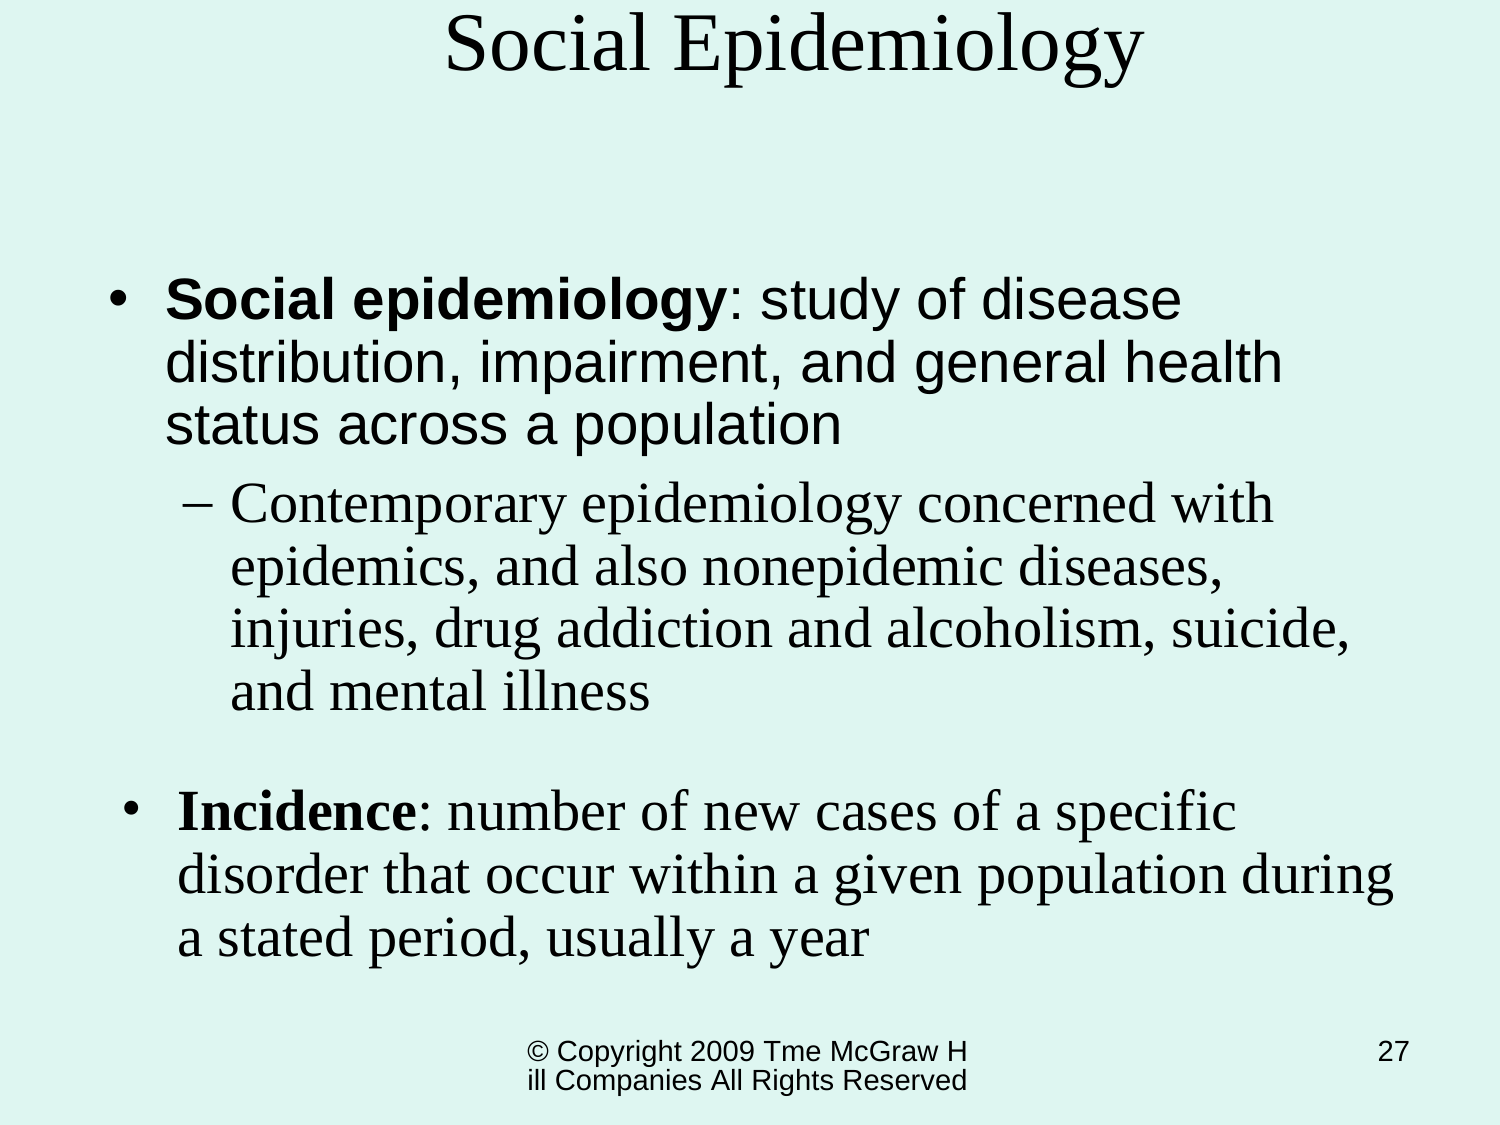

# Social Epidemiology
Social epidemiology: study of disease distribution, impairment, and general health status across a population
Contemporary epidemiology concerned with epidemics, and also nonepidemic diseases, injuries, drug addiction and alcoholism, suicide, and mental illness
Incidence: number of new cases of a specific disorder that occur within a given population during a stated period, usually a year
© Copyright 2009 Tme McGraw Hill Companies All Rights Reserved
27